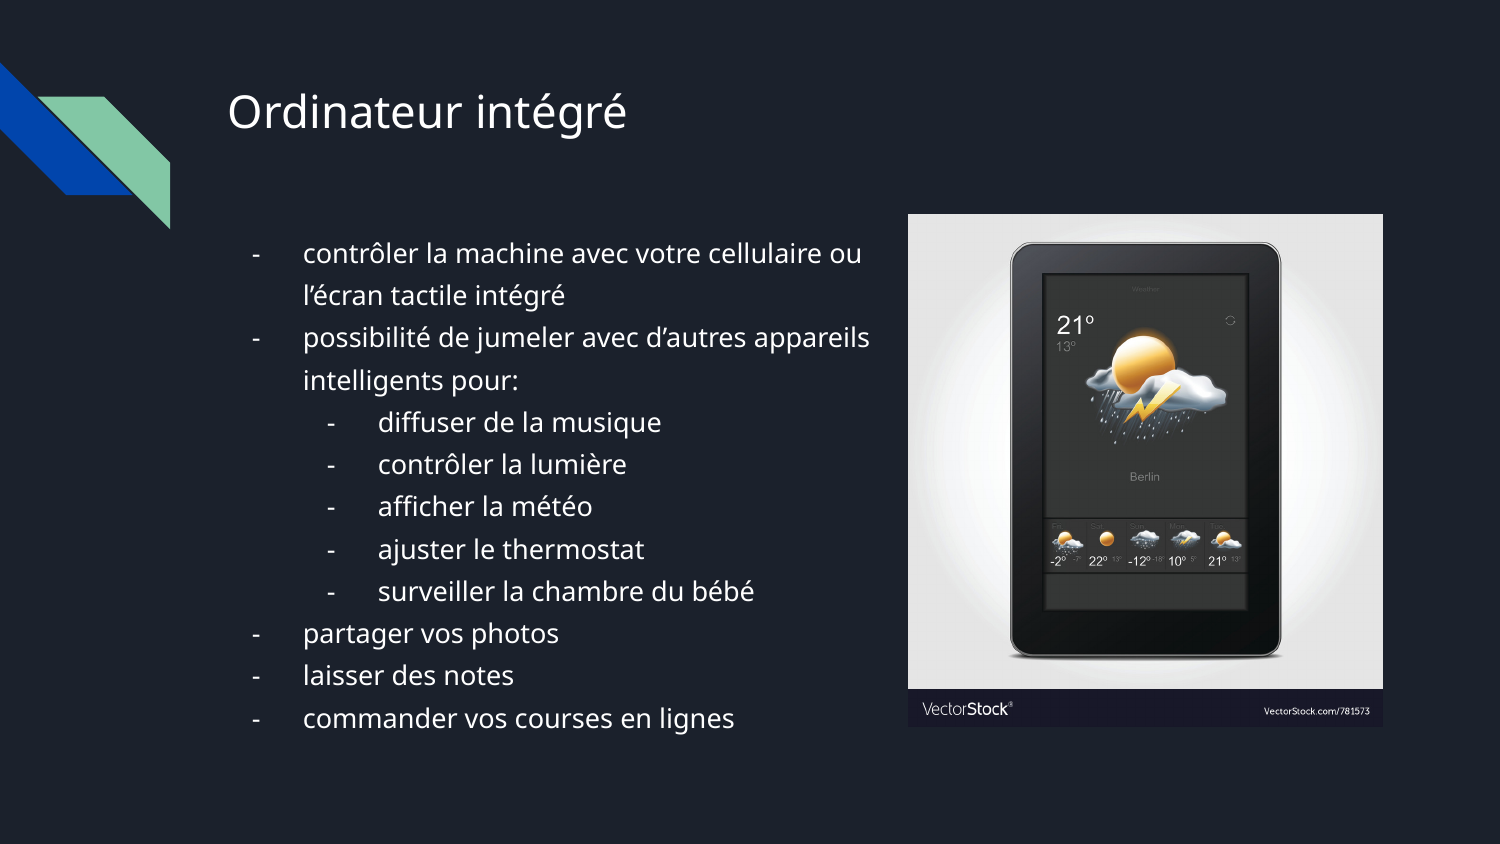

# Ordinateur intégré
contrôler la machine avec votre cellulaire ou l’écran tactile intégré
possibilité de jumeler avec d’autres appareils intelligents pour:
diffuser de la musique
contrôler la lumière
afficher la météo
ajuster le thermostat
surveiller la chambre du bébé
partager vos photos
laisser des notes
commander vos courses en lignes